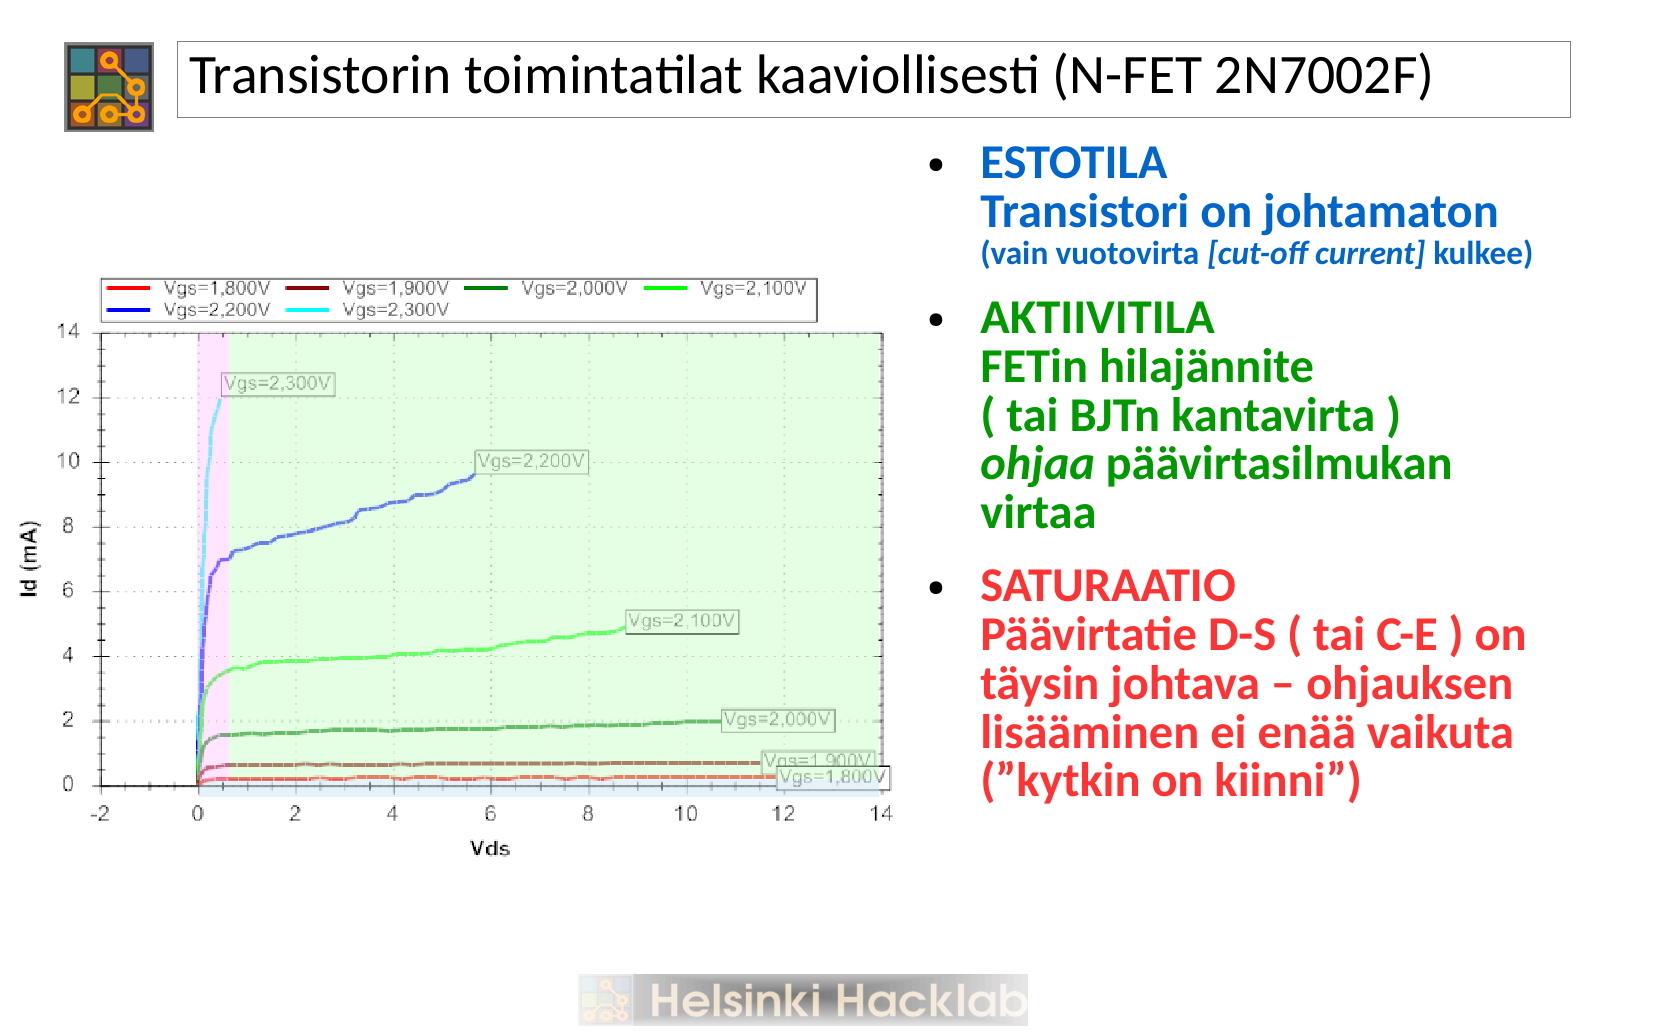

# Transistorin toimintatilat kaaviollisesti (N-FET 2N7002F)
ESTOTILA
Transistori on johtamaton
(vain vuotovirta [cut-off current] kulkee)
AKTIIVITILA
FETin hilajännite
( tai BJTn kantavirta )
ohjaa päävirtasilmukan virtaa
SATURAATIO
Päävirtatie D-S ( tai C-E ) on täysin johtava – ohjauksen lisääminen ei enää vaikuta
(”kytkin on kiinni”)